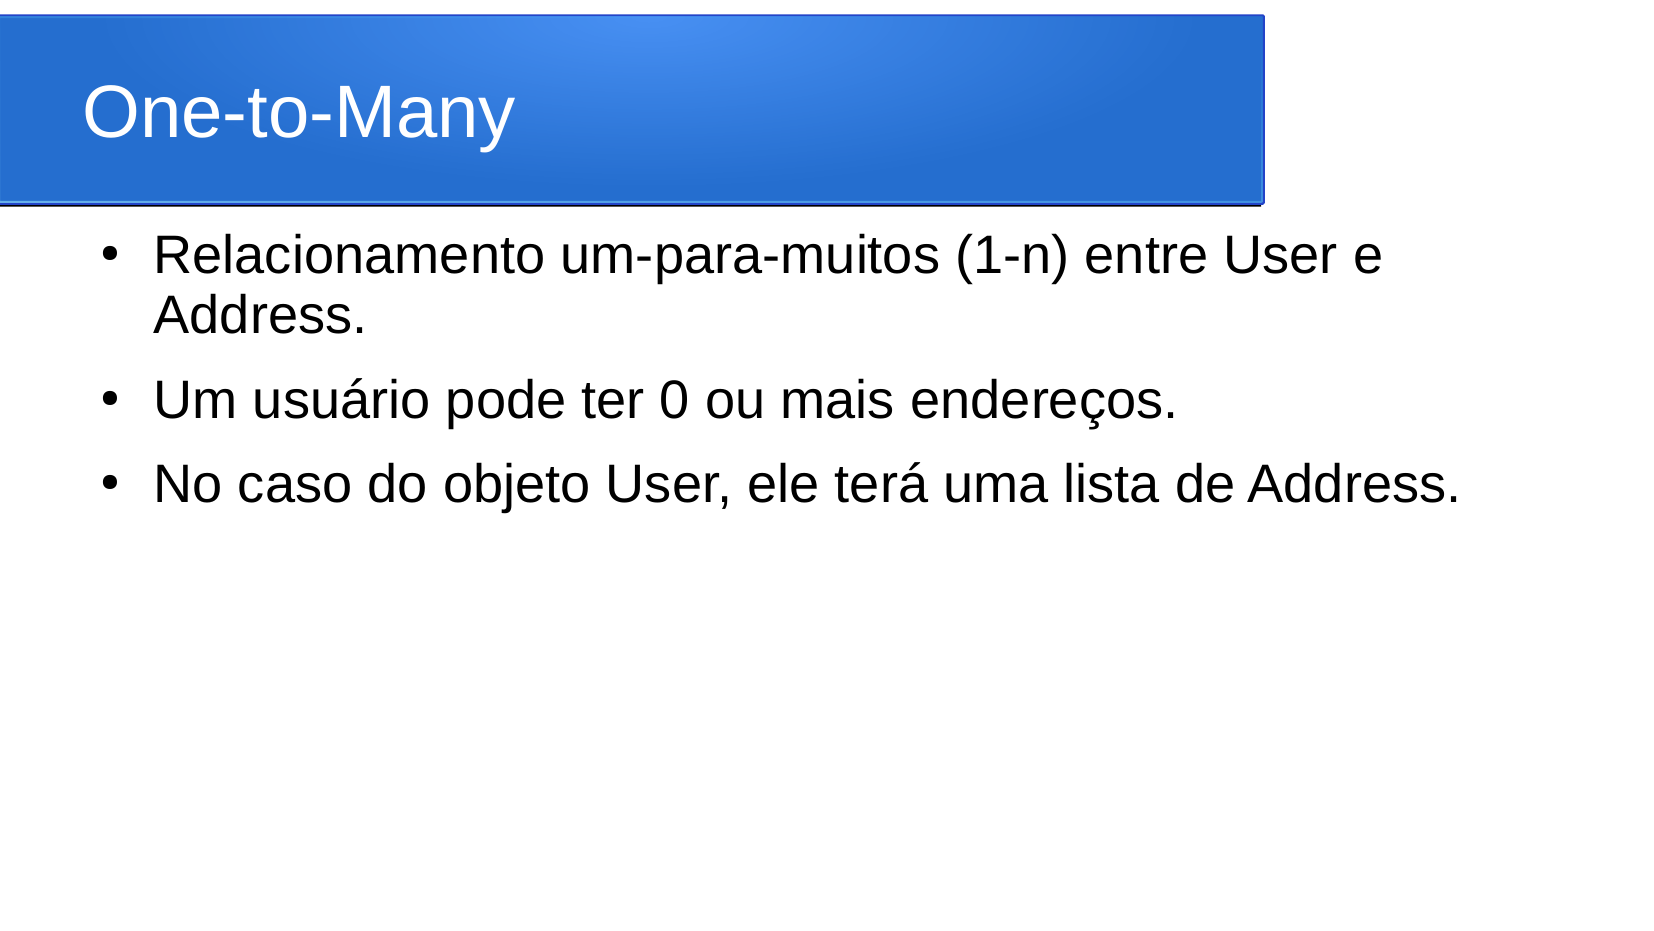

# One-to-Many
Relacionamento um-para-muitos (1-n) entre User e Address.
Um usuário pode ter 0 ou mais endereços.
No caso do objeto User, ele terá uma lista de Address.